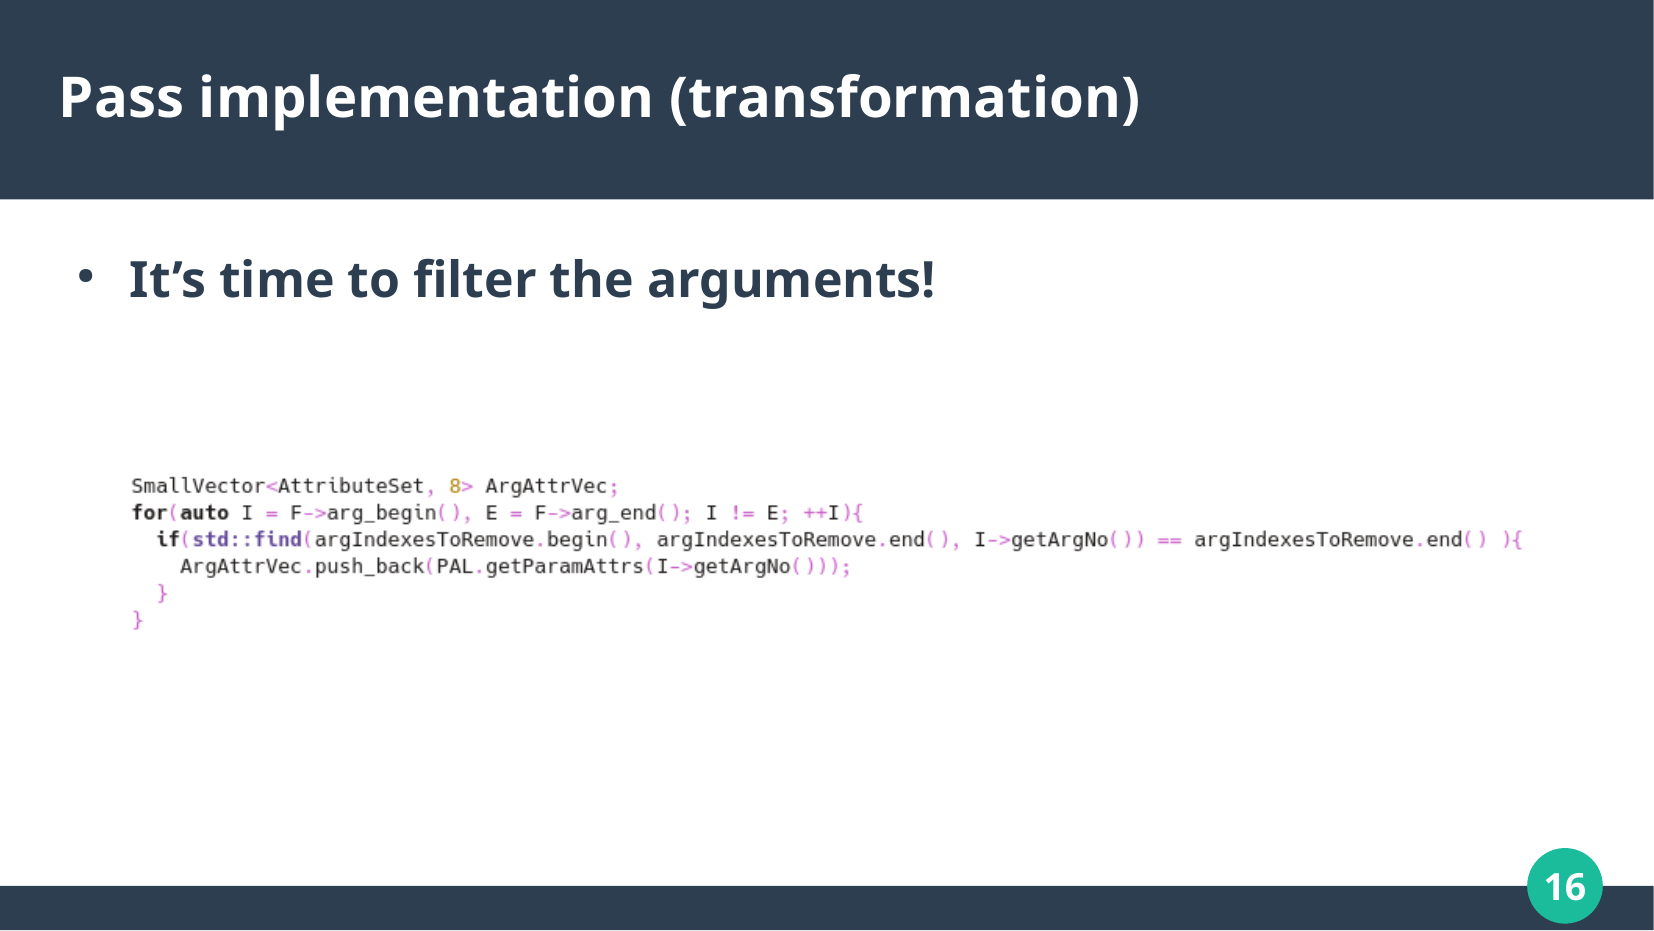

# Pass implementation (transformation)
It’s time to filter the arguments!